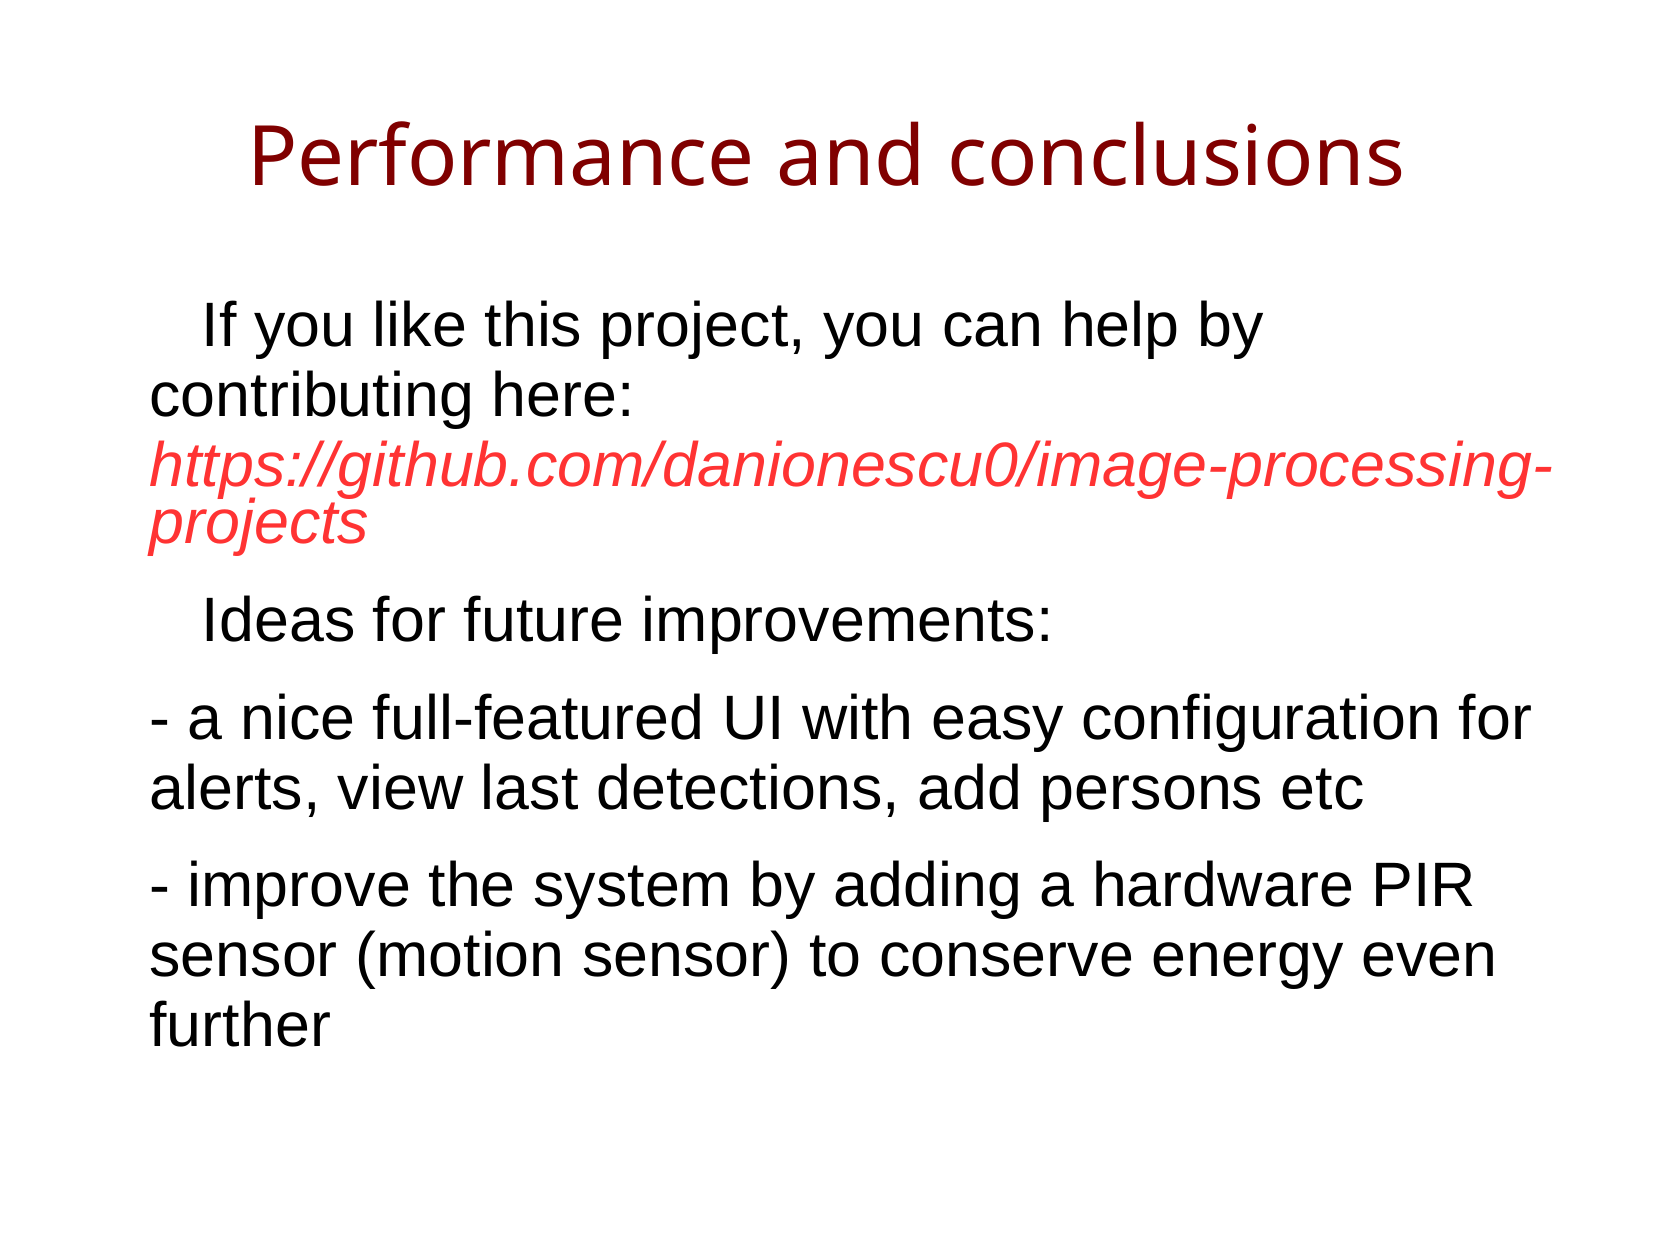

# Performance and conclusions
 If you like this project, you can help by contributing here: https://github.com/danionescu0/image-processing-projects
 Ideas for future improvements:
- a nice full-featured UI with easy configuration for alerts, view last detections, add persons etc
- improve the system by adding a hardware PIR sensor (motion sensor) to conserve energy even further